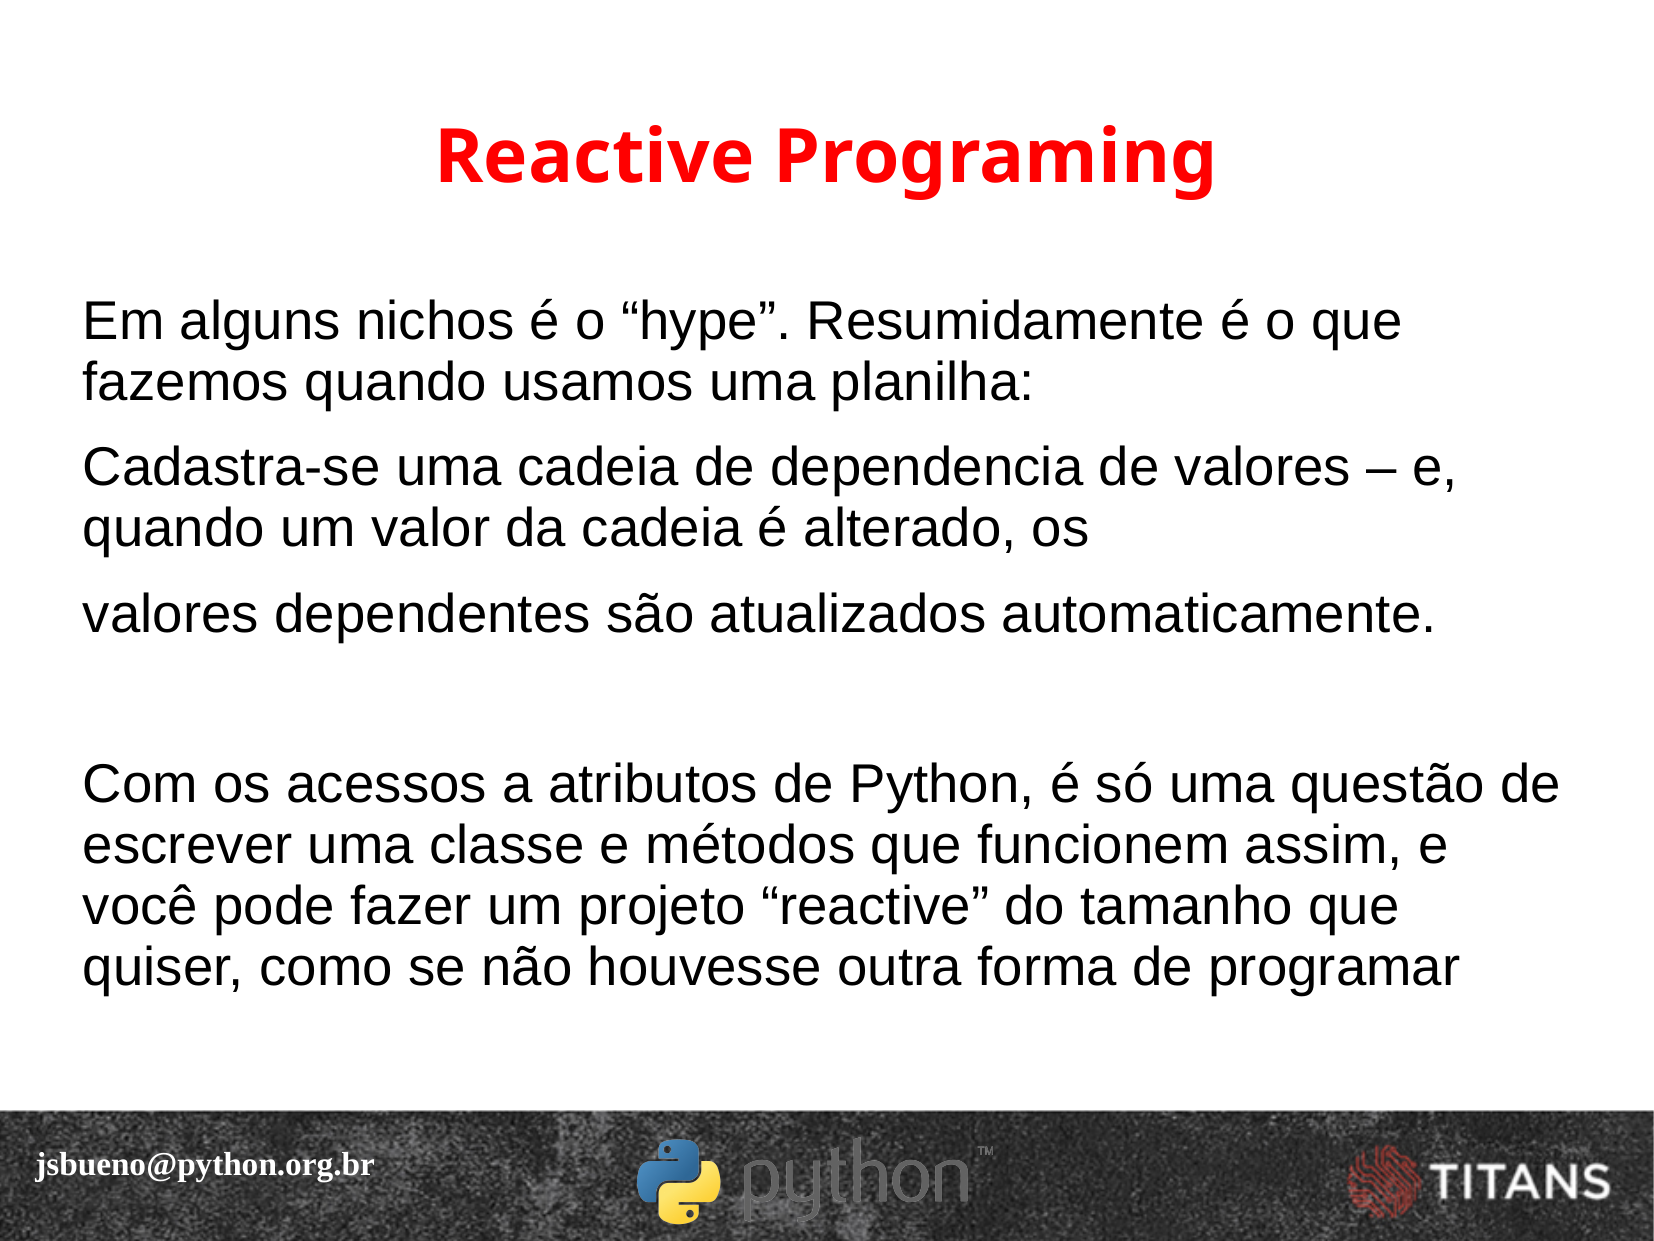

# Reactive Programing
Em alguns nichos é o “hype”. Resumidamente é o que fazemos quando usamos uma planilha:
Cadastra-se uma cadeia de dependencia de valores – e, quando um valor da cadeia é alterado, os
valores dependentes são atualizados automaticamente.
Com os acessos a atributos de Python, é só uma questão de escrever uma classe e métodos que funcionem assim, e você pode fazer um projeto “reactive” do tamanho que quiser, como se não houvesse outra forma de programar